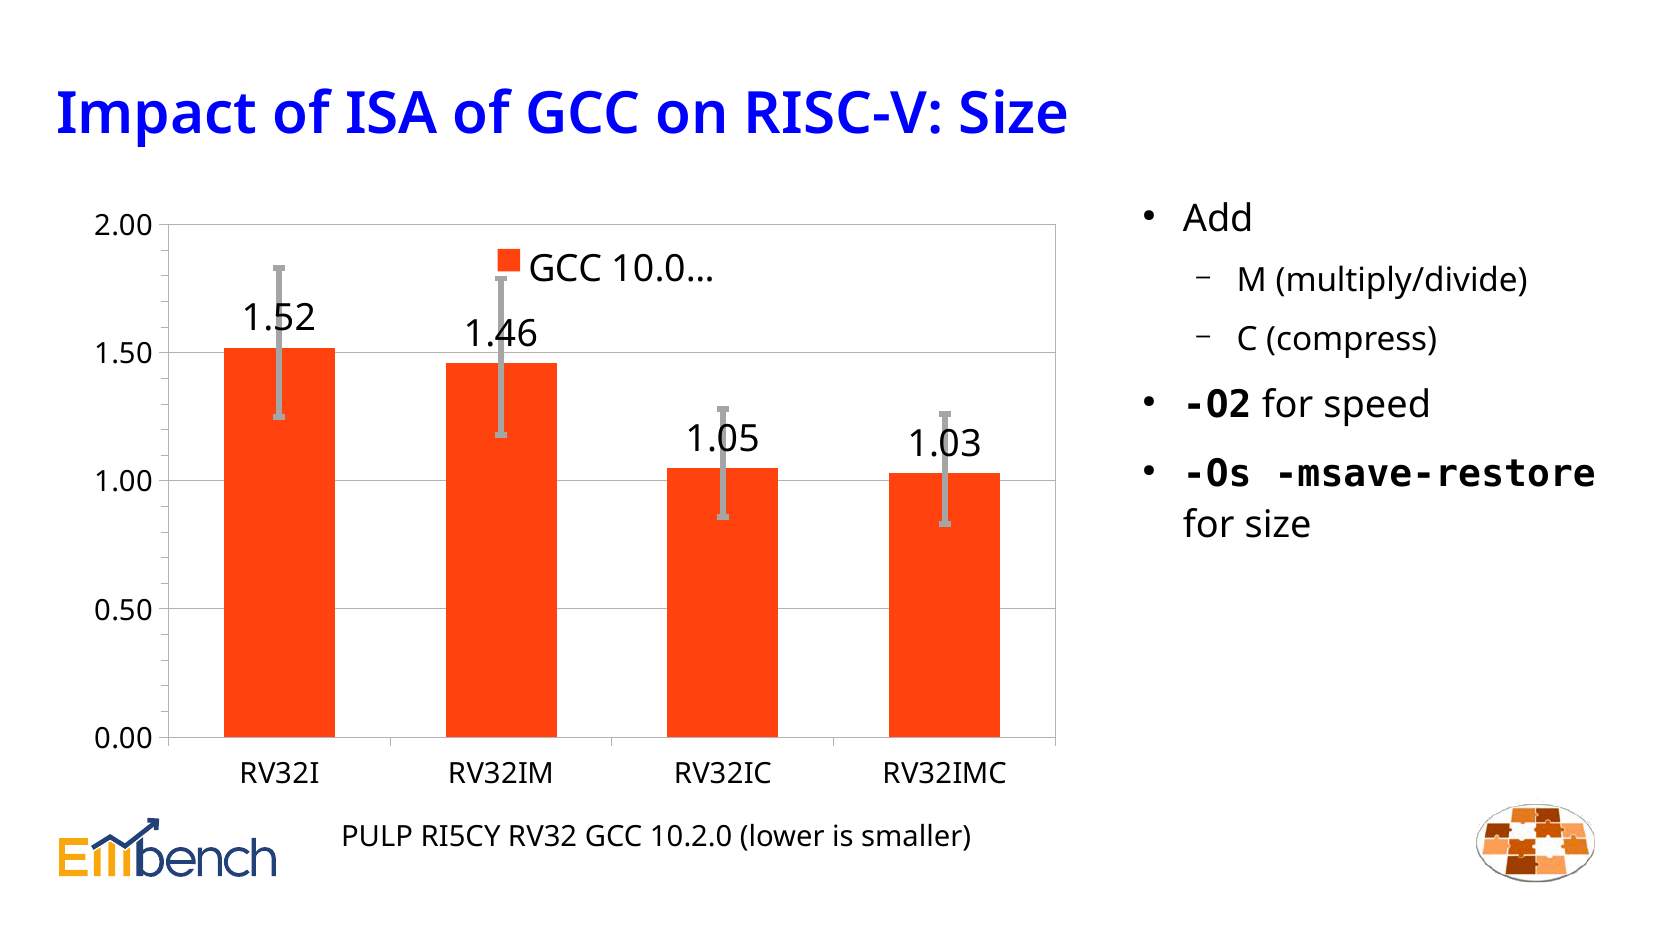

# Impact of ISA of GCC on RISC-V: Size
### Chart
| Category | GCC 10.0.0 -Os |
|---|---|
| RV32I | 1.52 |
| RV32IM | 1.46 |
| RV32IC | 1.05 |
| RV32IMC | 1.03 |Add
M (multiply/divide)
C (compress)
-O2 for speed
-Os ‑msave‑restore for size
PULP RI5CY RV32 GCC 10.2.0 (lower is smaller)